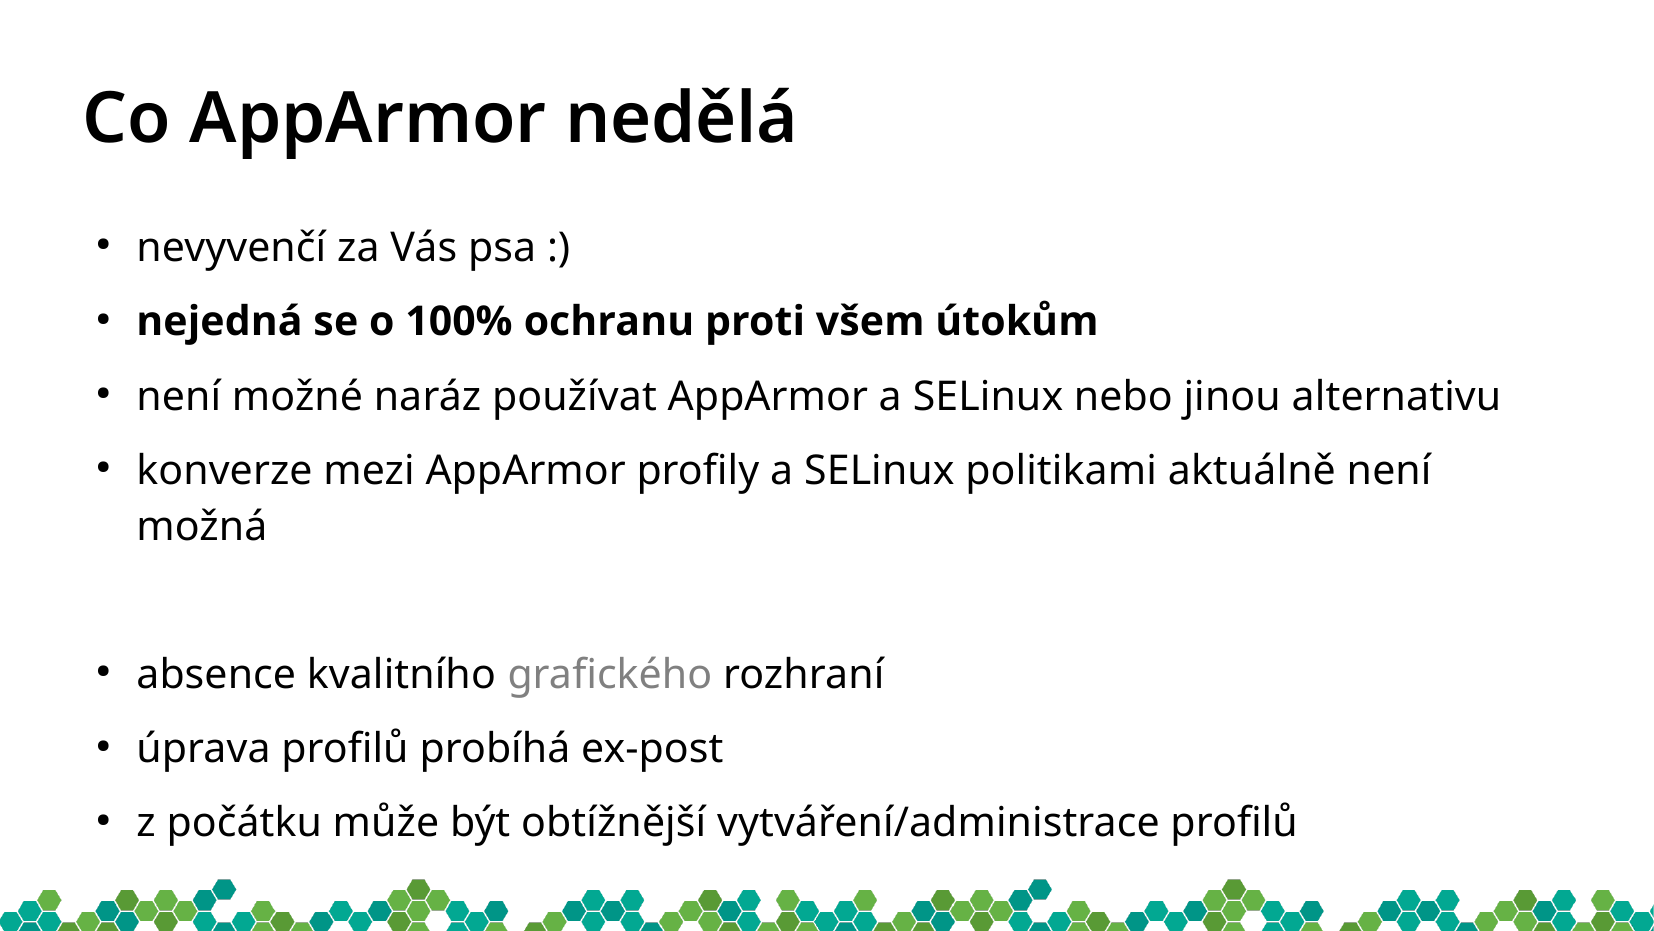

# Co AppArmor nedělá
nevyvenčí za Vás psa :)
nejedná se o 100% ochranu proti všem útokům
není možné naráz používat AppArmor a SELinux nebo jinou alternativu
konverze mezi AppArmor profily a SELinux politikami aktuálně není možná
absence kvalitního grafického rozhraní
úprava profilů probíhá ex-post
z počátku může být obtížnější vytváření/administrace profilů